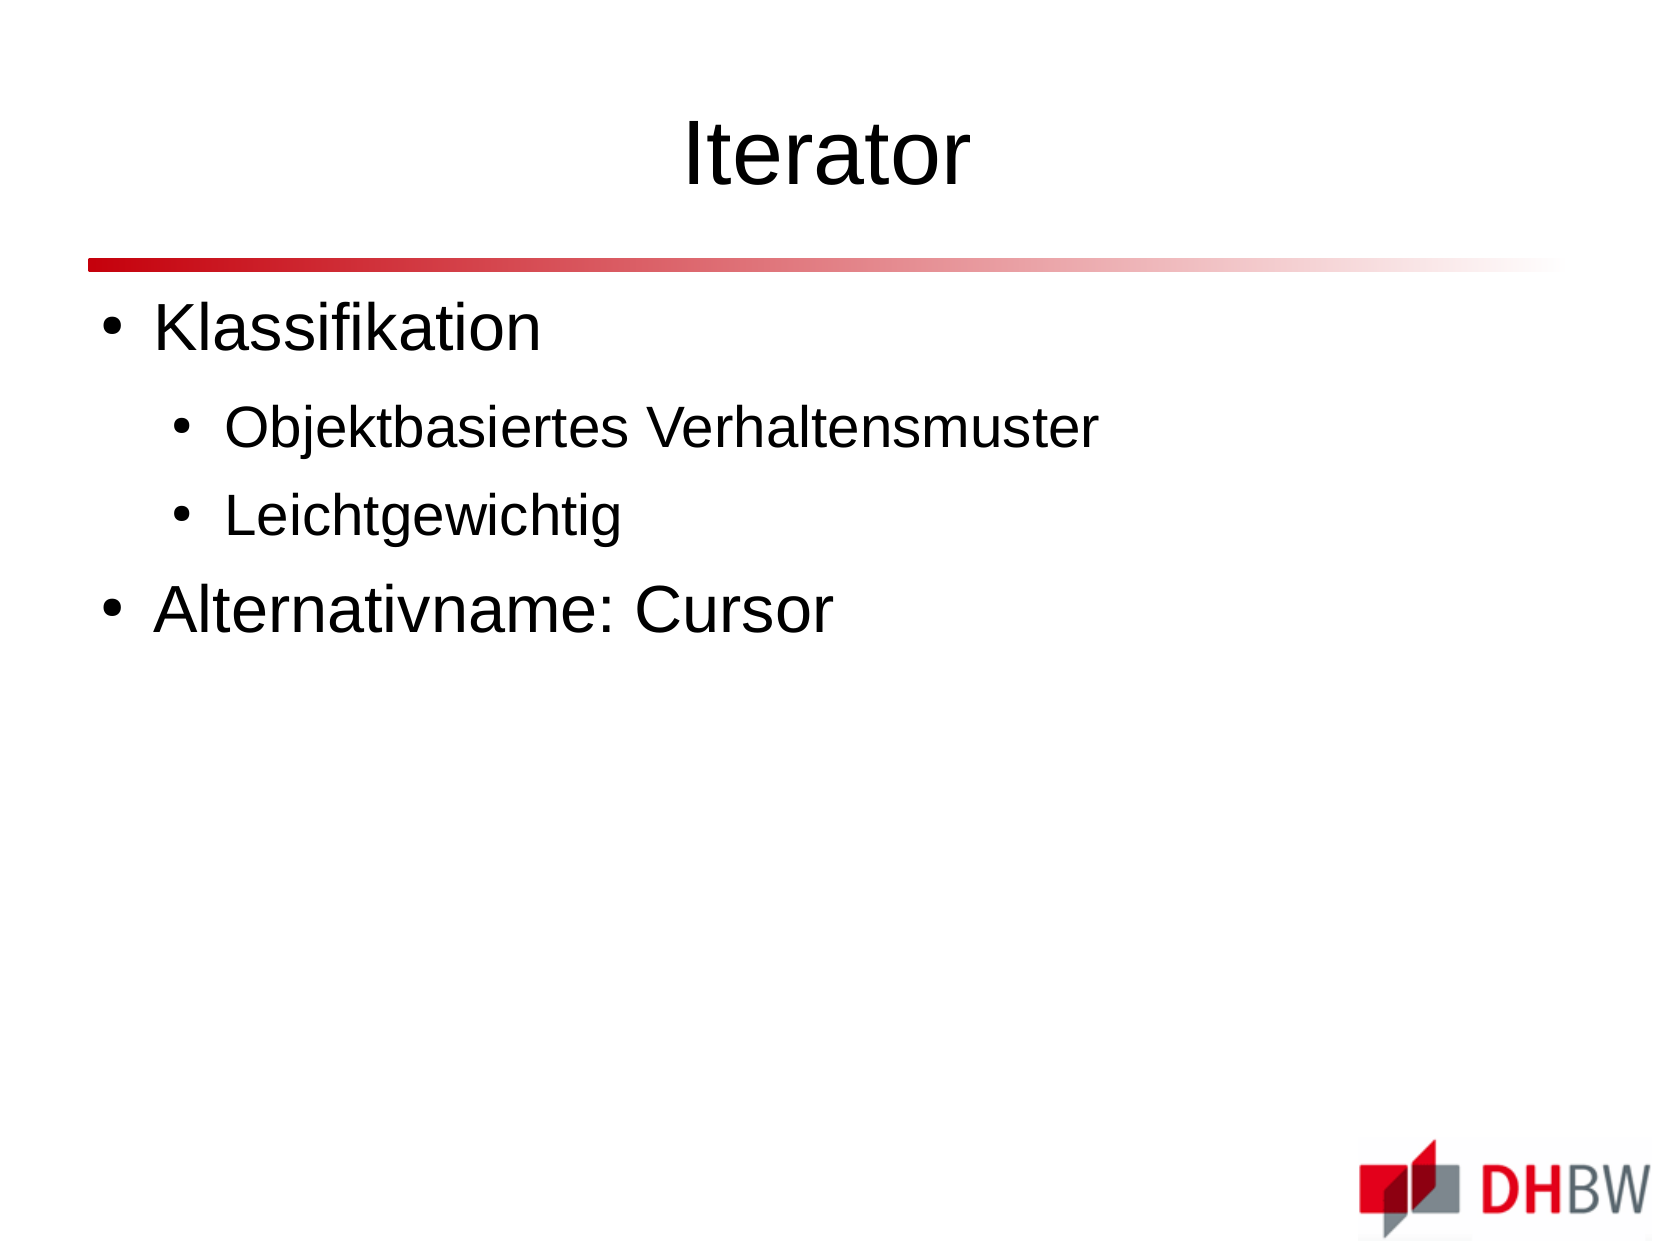

# Iterator
Klassifikation
Objektbasiertes Verhaltensmuster
Leichtgewichtig
Alternativname: Cursor